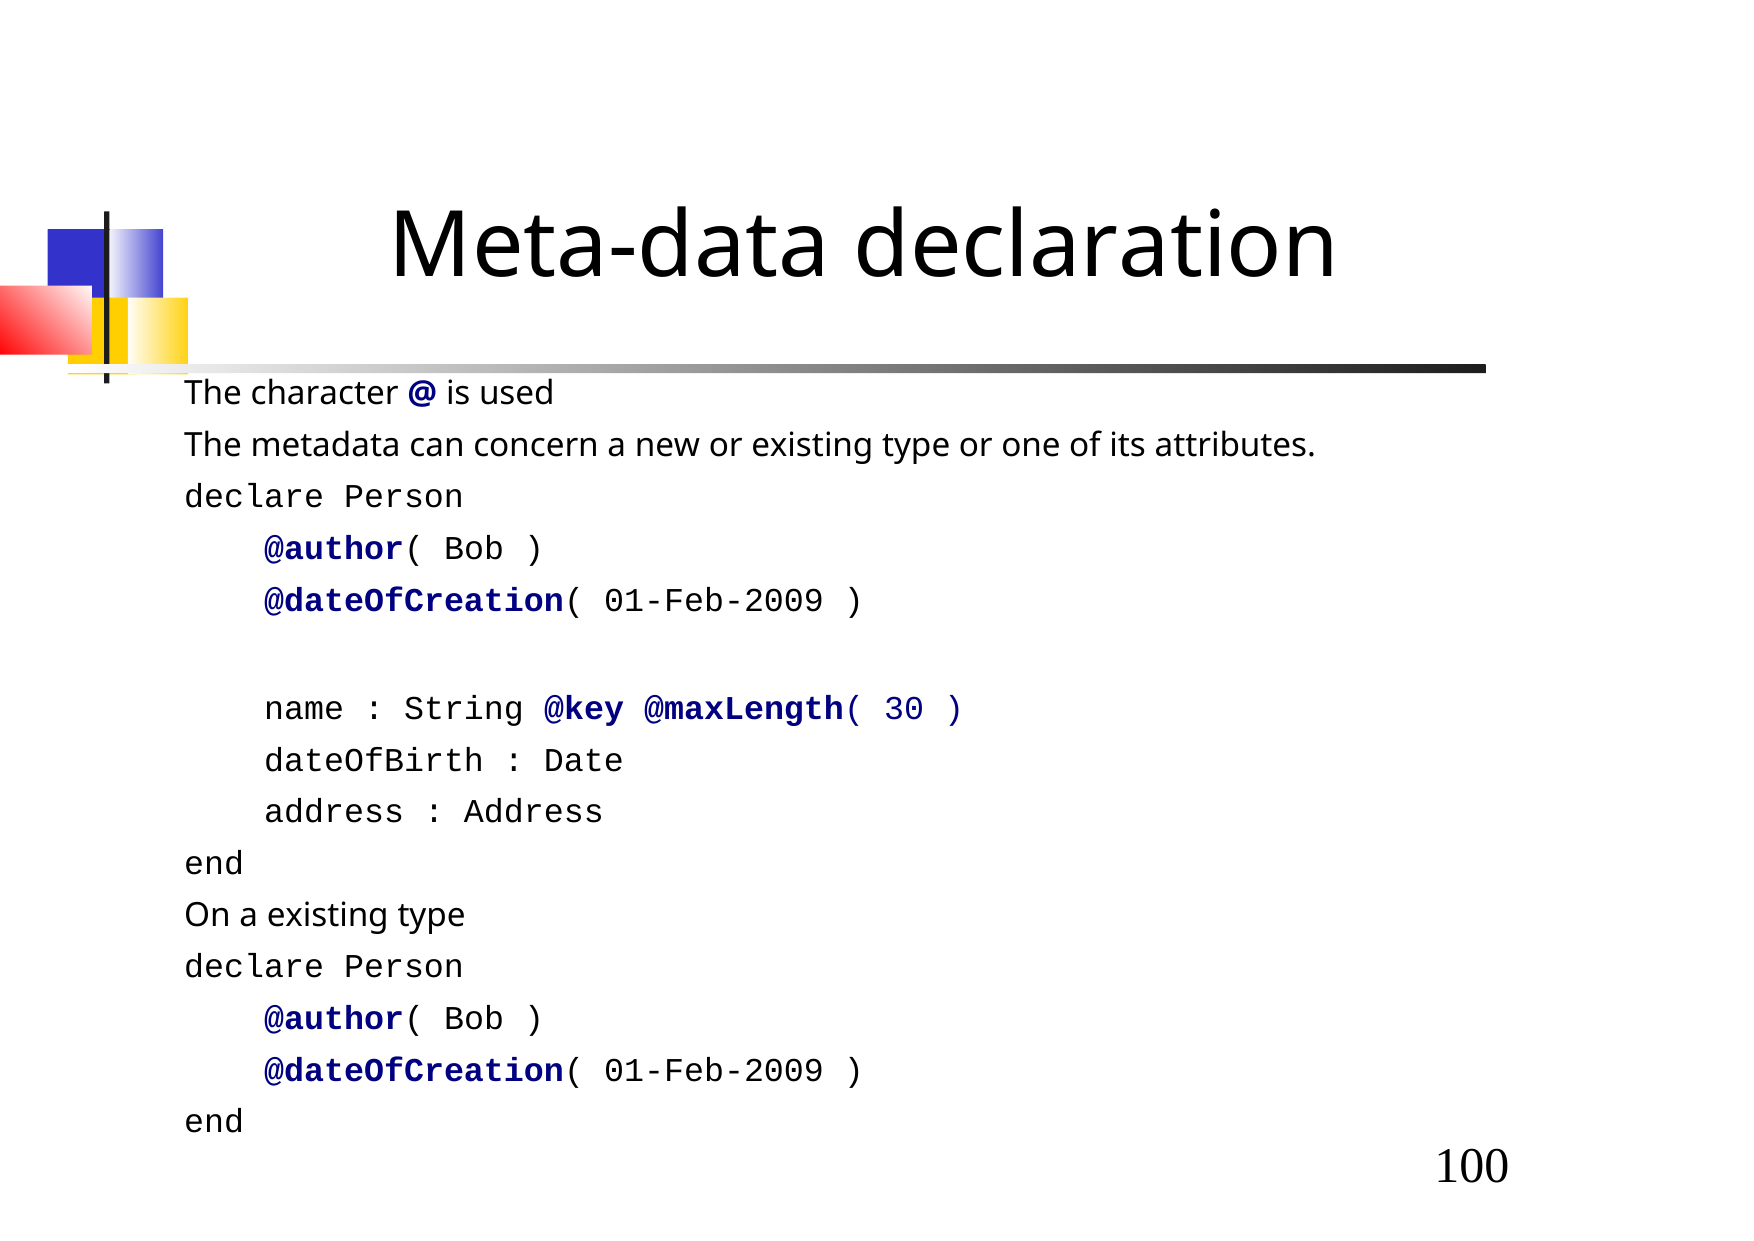

# Meta-data declaration
The character @ is used
The metadata can concern a new or existing type or one of its attributes.
declare Person
 @author( Bob )
 @dateOfCreation( 01-Feb-2009 )
 name : String @key @maxLength( 30 )
 dateOfBirth : Date
 address : Address
end
On a existing type
declare Person
 @author( Bob )
 @dateOfCreation( 01-Feb-2009 )
end